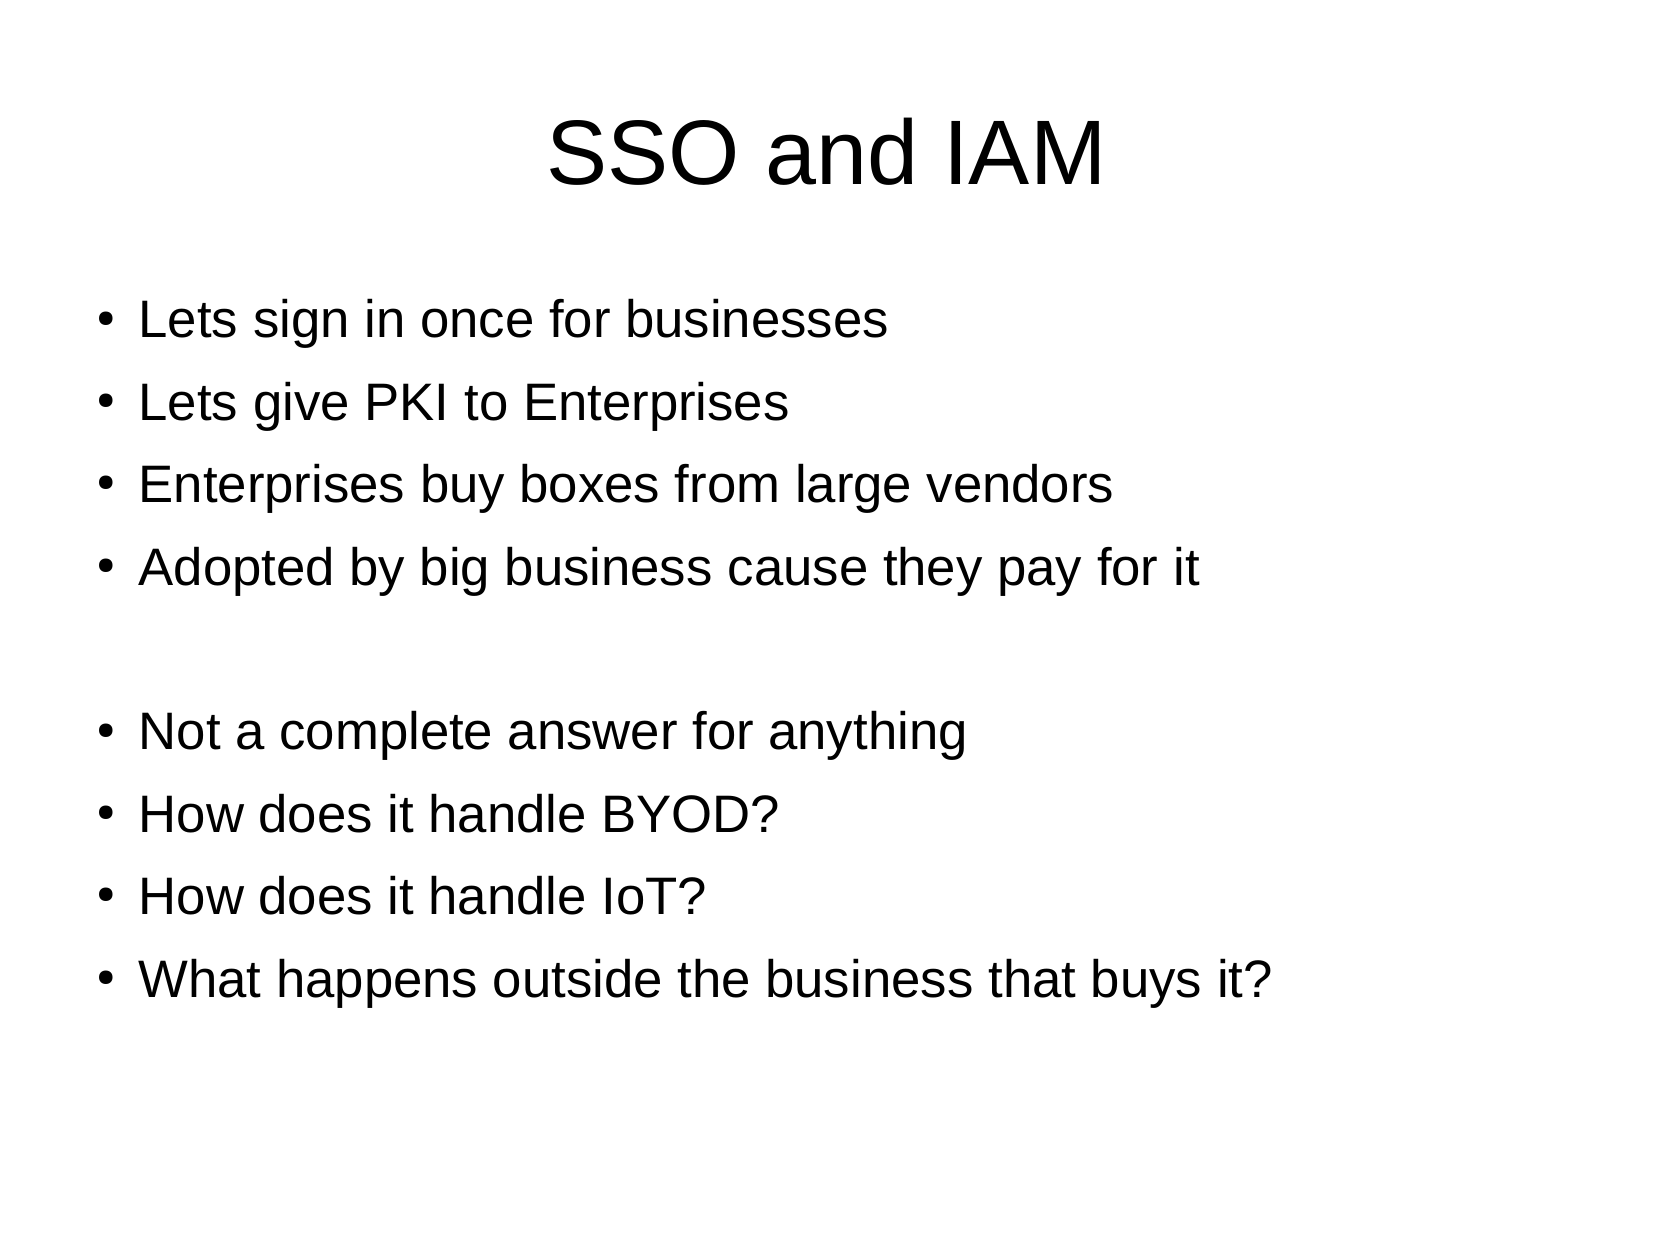

# SSO and IAM
Lets sign in once for businesses
Lets give PKI to Enterprises
Enterprises buy boxes from large vendors
Adopted by big business cause they pay for it
Not a complete answer for anything
How does it handle BYOD?
How does it handle IoT?
What happens outside the business that buys it?